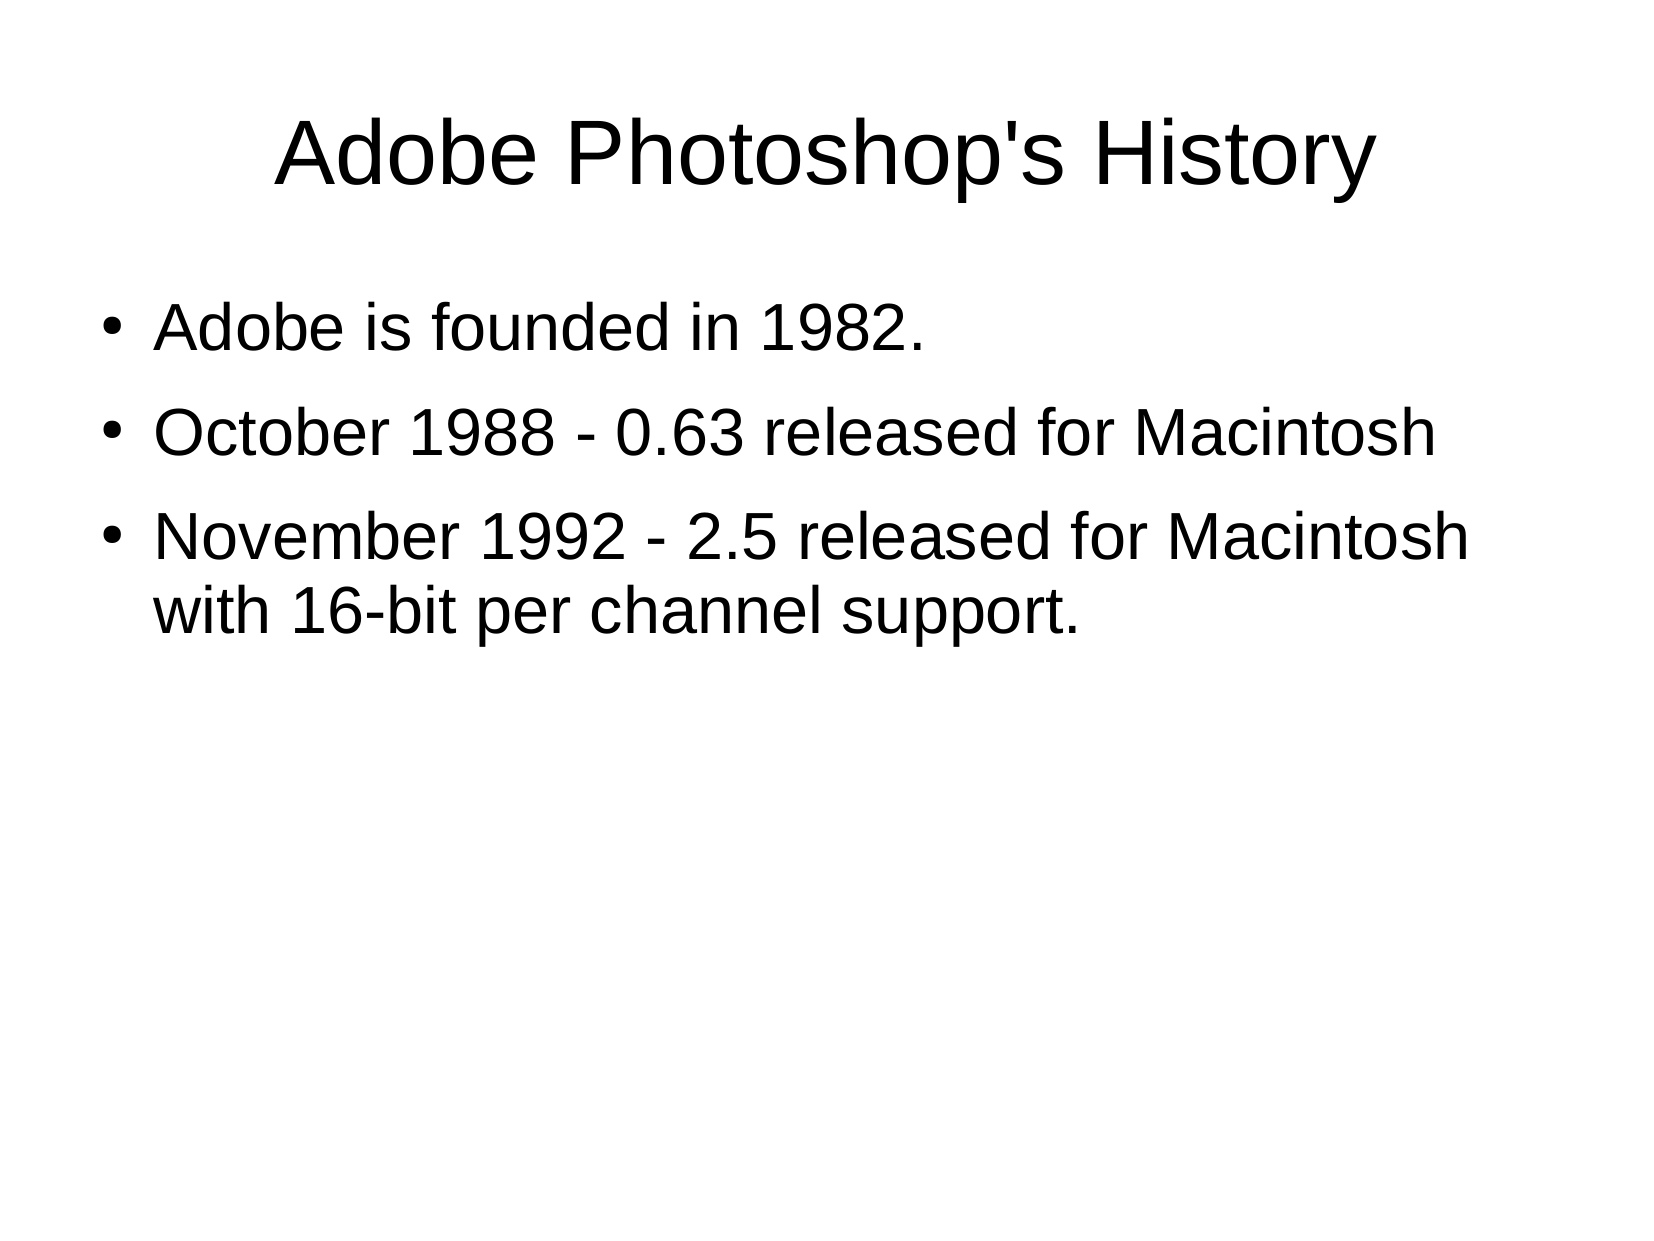

# Adobe Photoshop's History
Adobe is founded in 1982.
October 1988 - 0.63 released for Macintosh
November 1992 - 2.5 released for Macintosh with 16-bit per channel support.